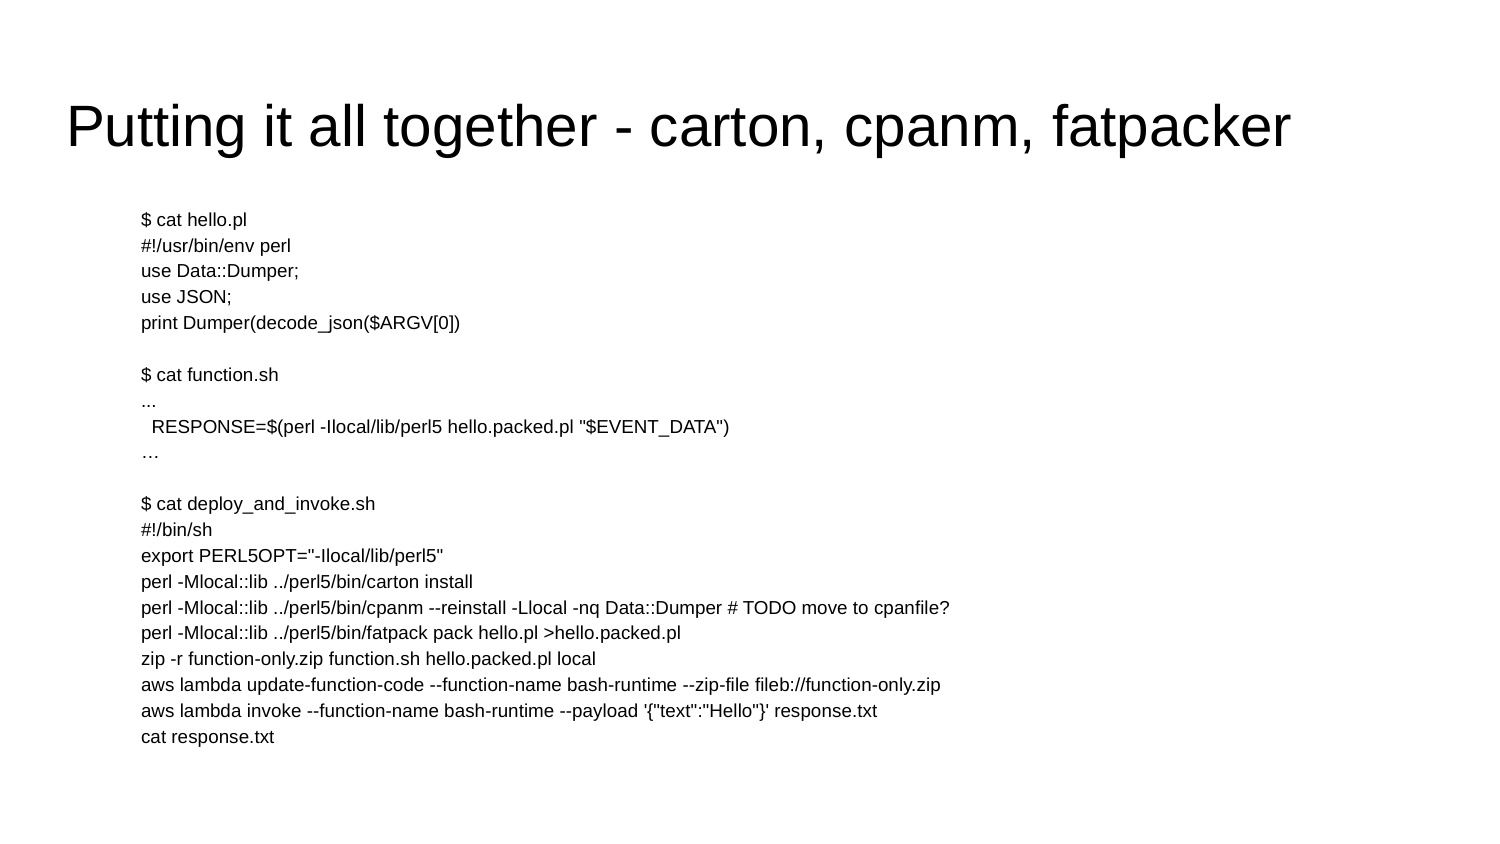

# Putting it all together - carton, cpanm, fatpacker
$ cat hello.pl
#!/usr/bin/env perl
use Data::Dumper;
use JSON;
print Dumper(decode_json($ARGV[0])
$ cat function.sh
...
 RESPONSE=$(perl -Ilocal/lib/perl5 hello.packed.pl "$EVENT_DATA")
…
$ cat deploy_and_invoke.sh
#!/bin/sh
export PERL5OPT="-Ilocal/lib/perl5"
perl -Mlocal::lib ../perl5/bin/carton install
perl -Mlocal::lib ../perl5/bin/cpanm --reinstall -Llocal -nq Data::Dumper # TODO move to cpanfile?
perl -Mlocal::lib ../perl5/bin/fatpack pack hello.pl >hello.packed.pl
zip -r function-only.zip function.sh hello.packed.pl local
aws lambda update-function-code --function-name bash-runtime --zip-file fileb://function-only.zip
aws lambda invoke --function-name bash-runtime --payload '{"text":"Hello"}' response.txt
cat response.txt